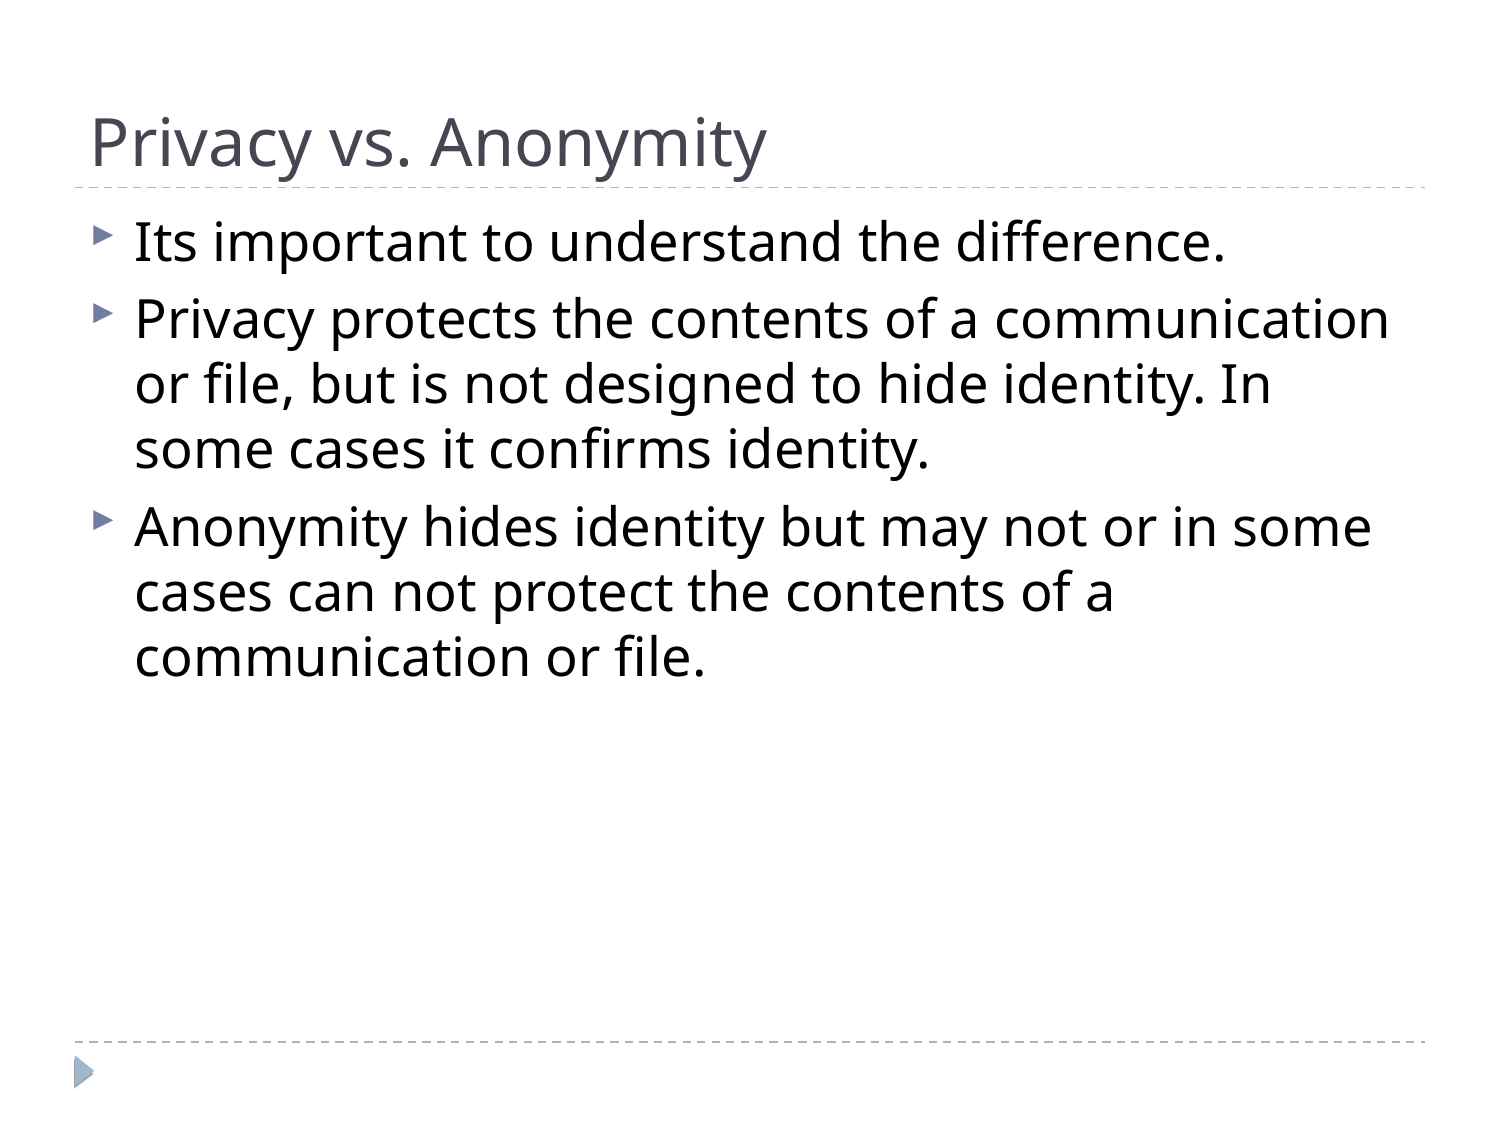

# Privacy vs. Anonymity
Its important to understand the difference.
Privacy protects the contents of a communication or file, but is not designed to hide identity. In some cases it confirms identity.
Anonymity hides identity but may not or in some cases can not protect the contents of a communication or file.